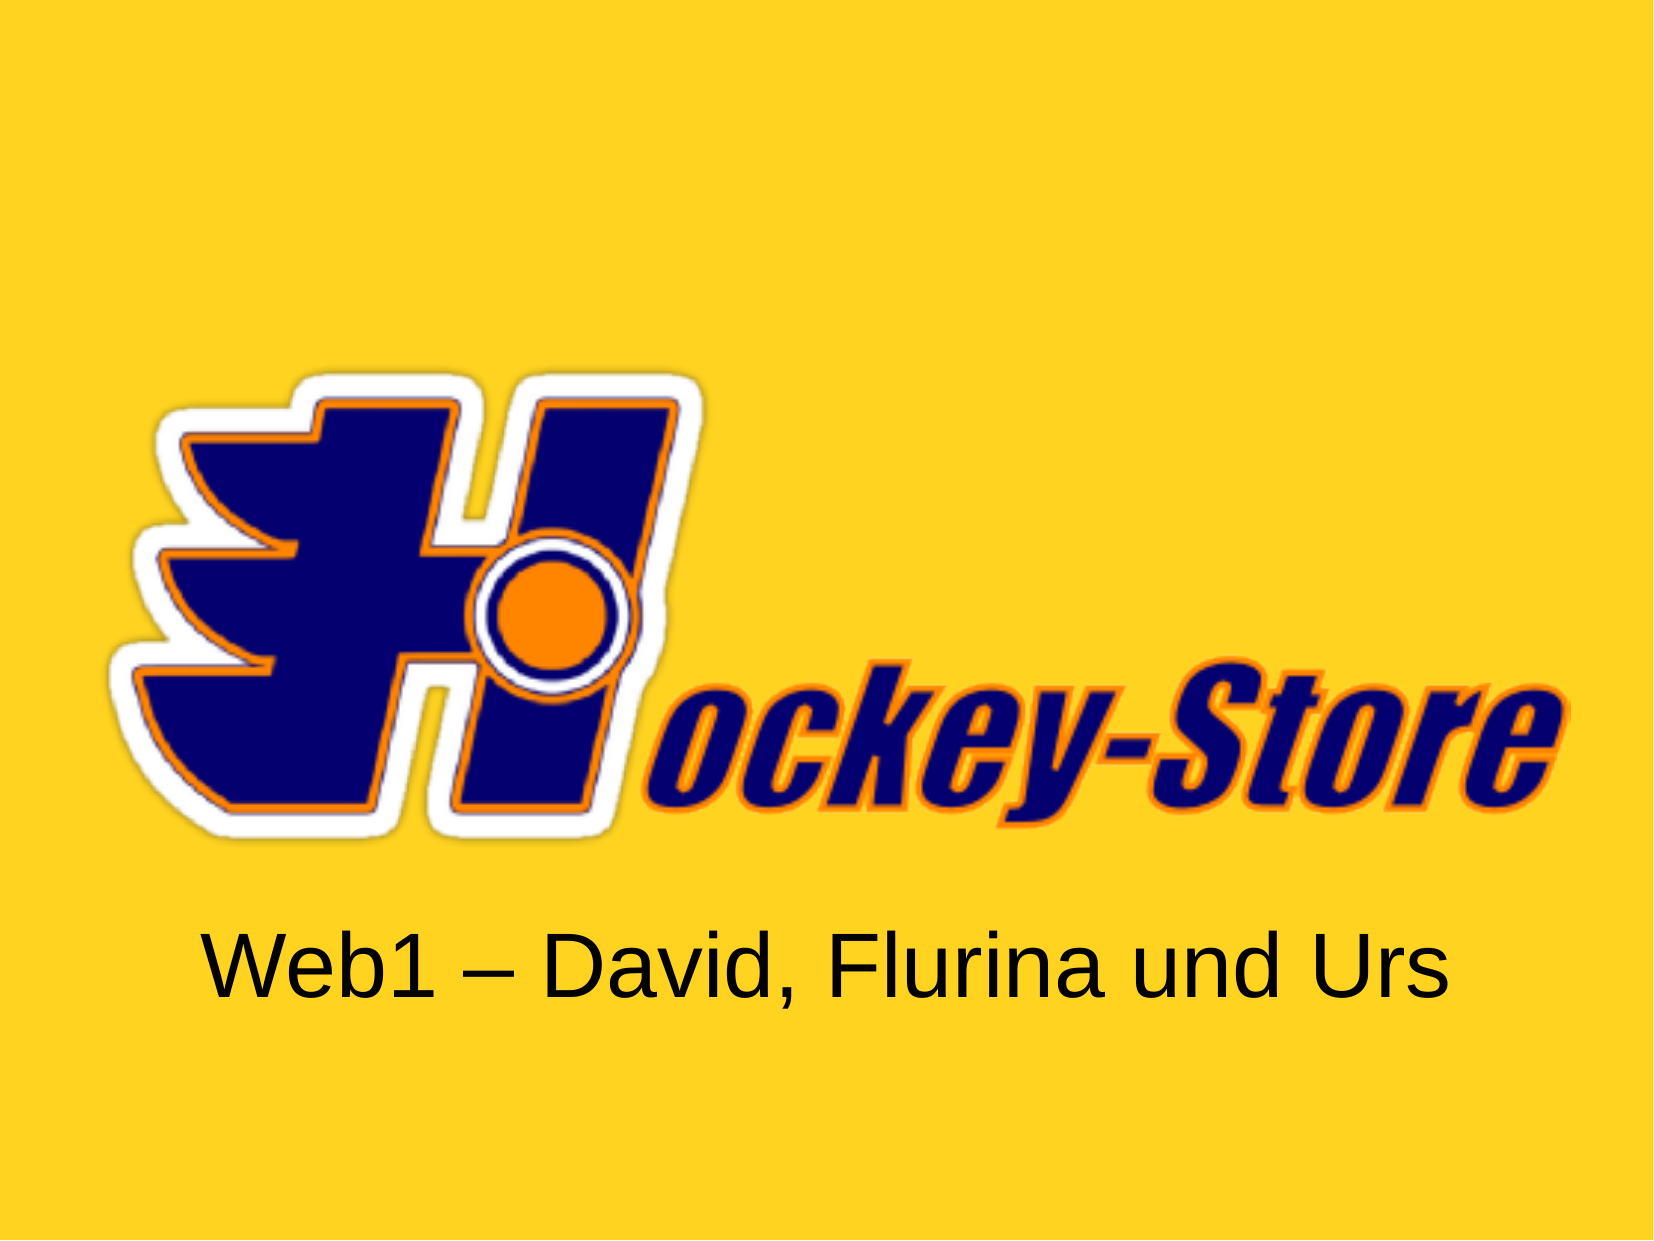

# Web1 – David, Flurina und Urs